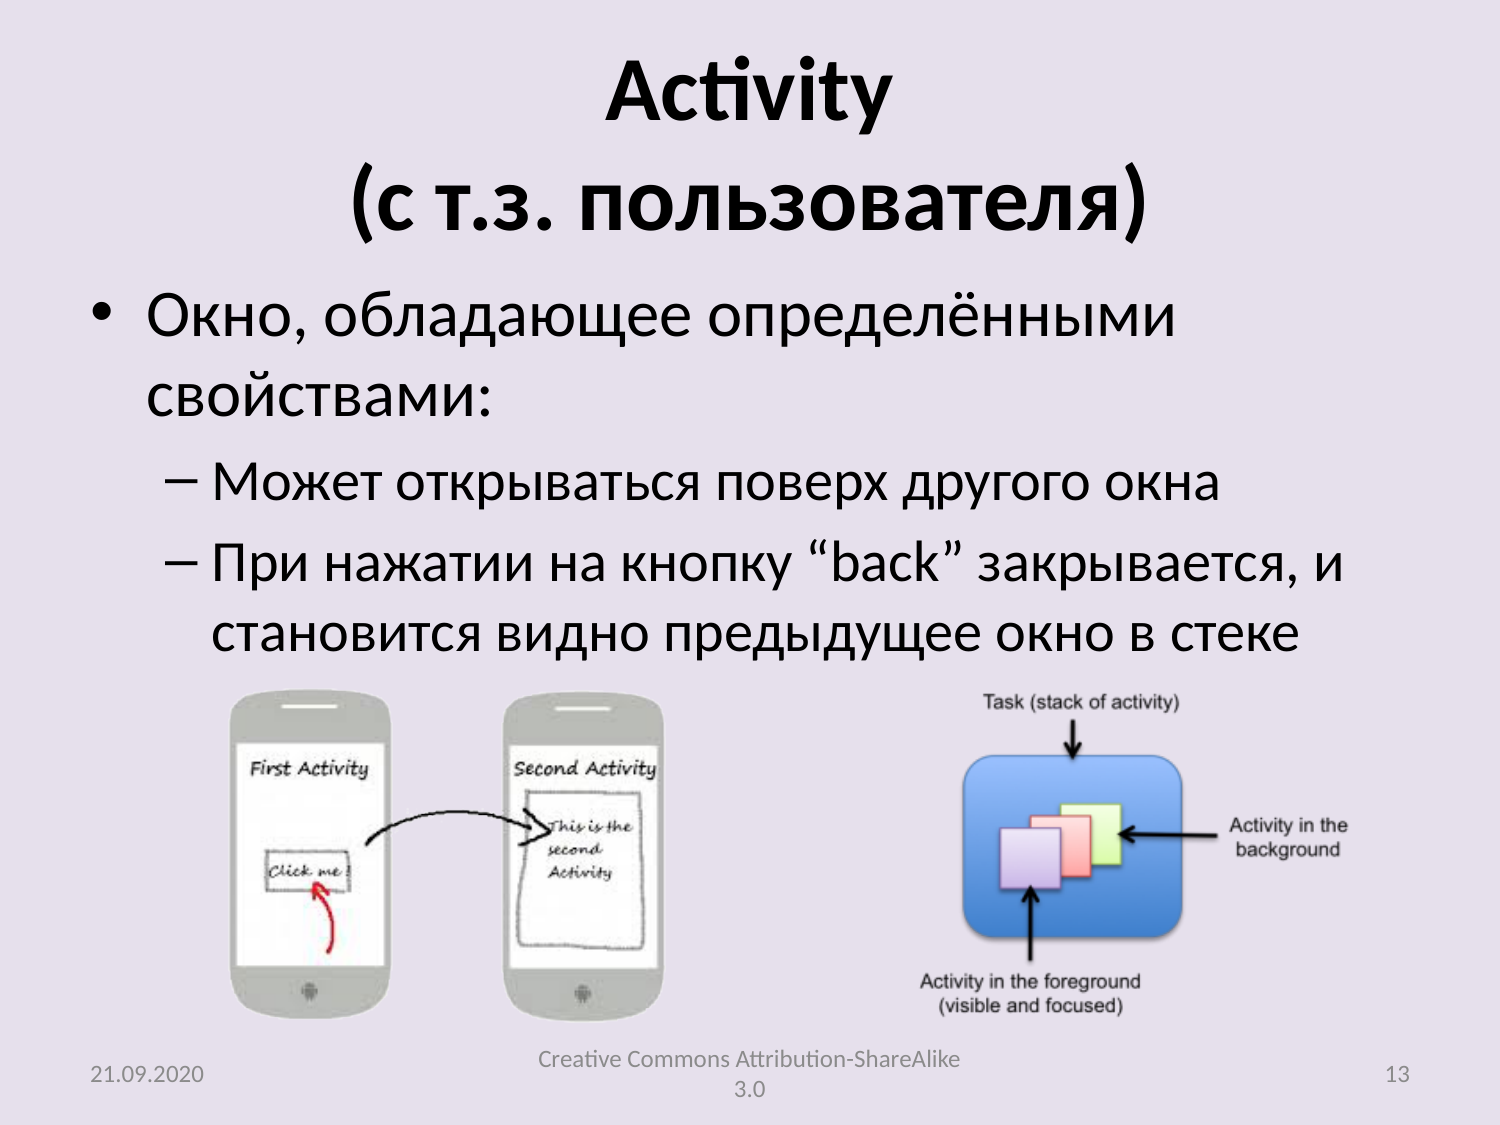

# Activity (с т.з. пользователя)
Окно, обладающее определёнными свойствами:
Может открываться поверх другого окна
При нажатии на кнопку “back” закрывается, и становится видно предыдущее окно в стеке
21.09.2020
Creative Commons Attribution-ShareAlike 3.0
13